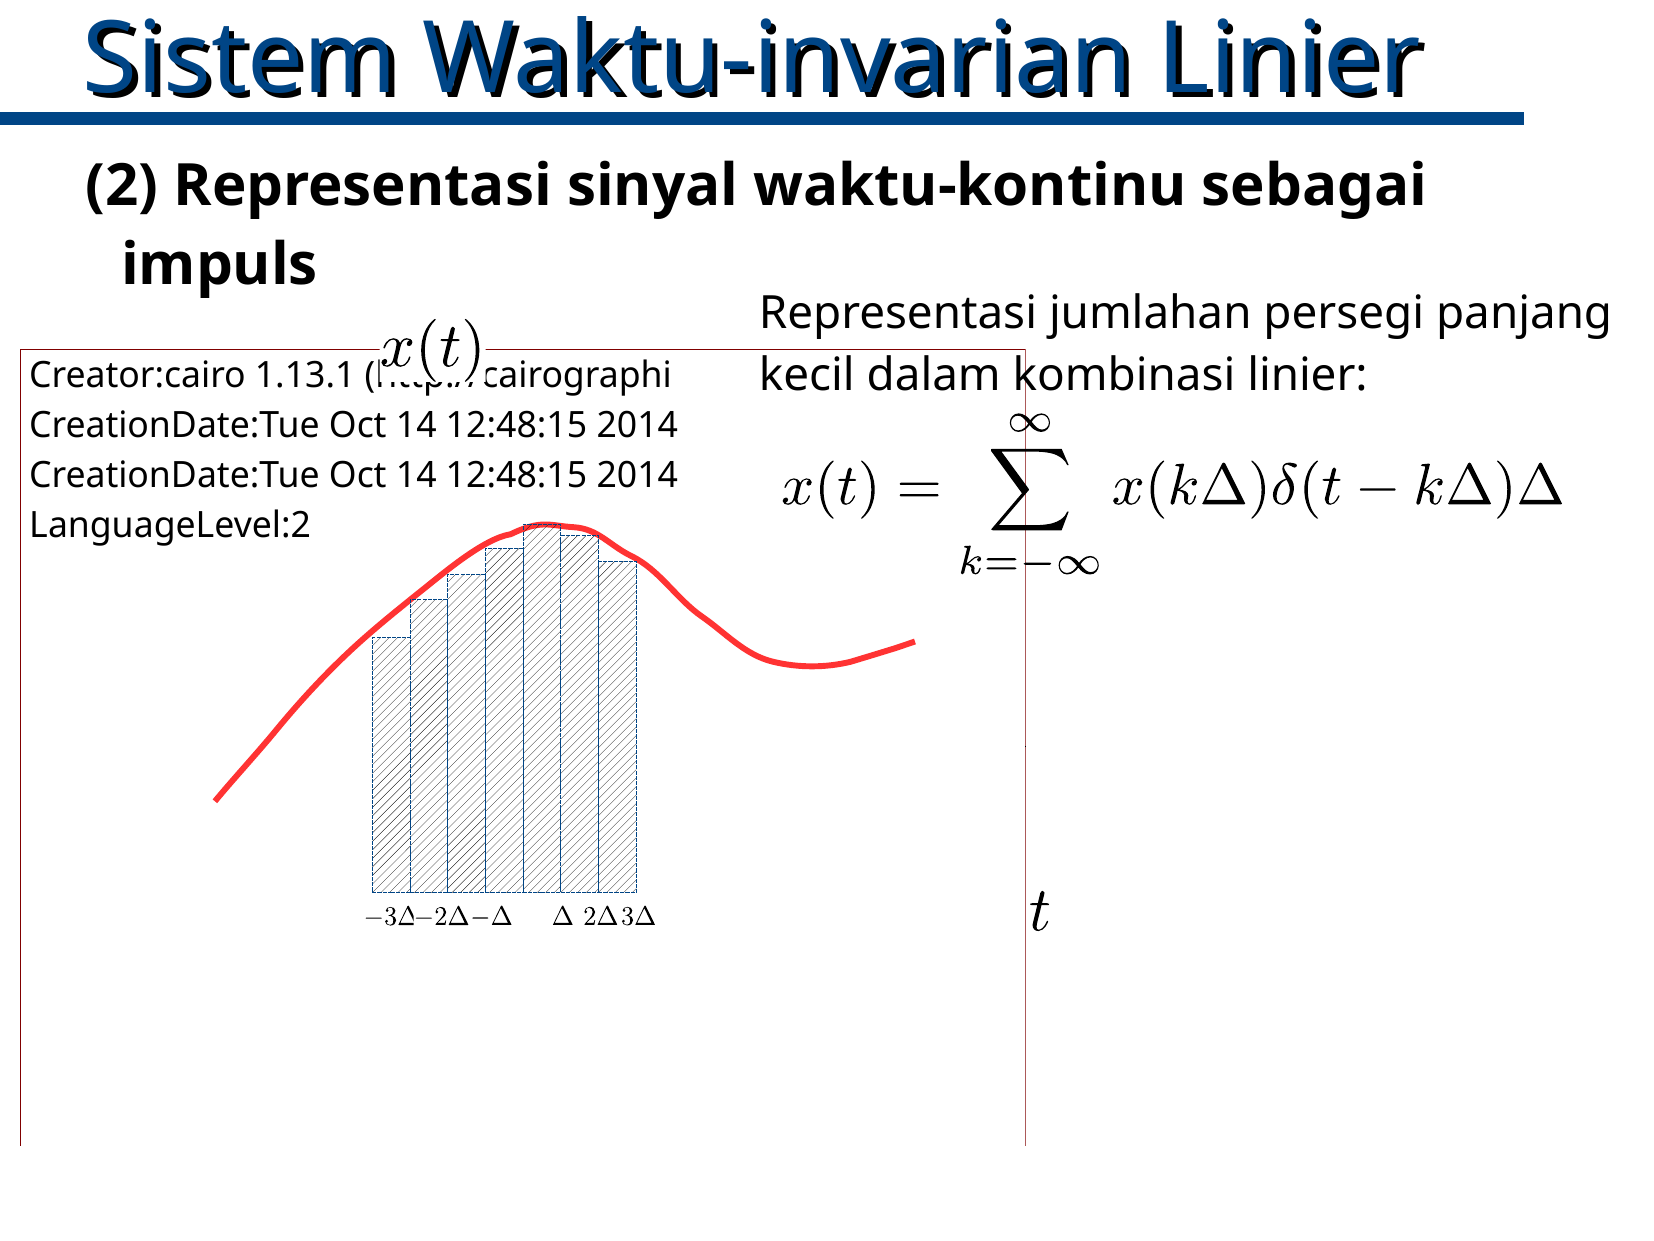

# Sistem Waktu-invarian Linier
 Representasi sinyal waktu-kontinu sebagai impuls
Representasi jumlahan persegi panjang kecil dalam kombinasi linier: